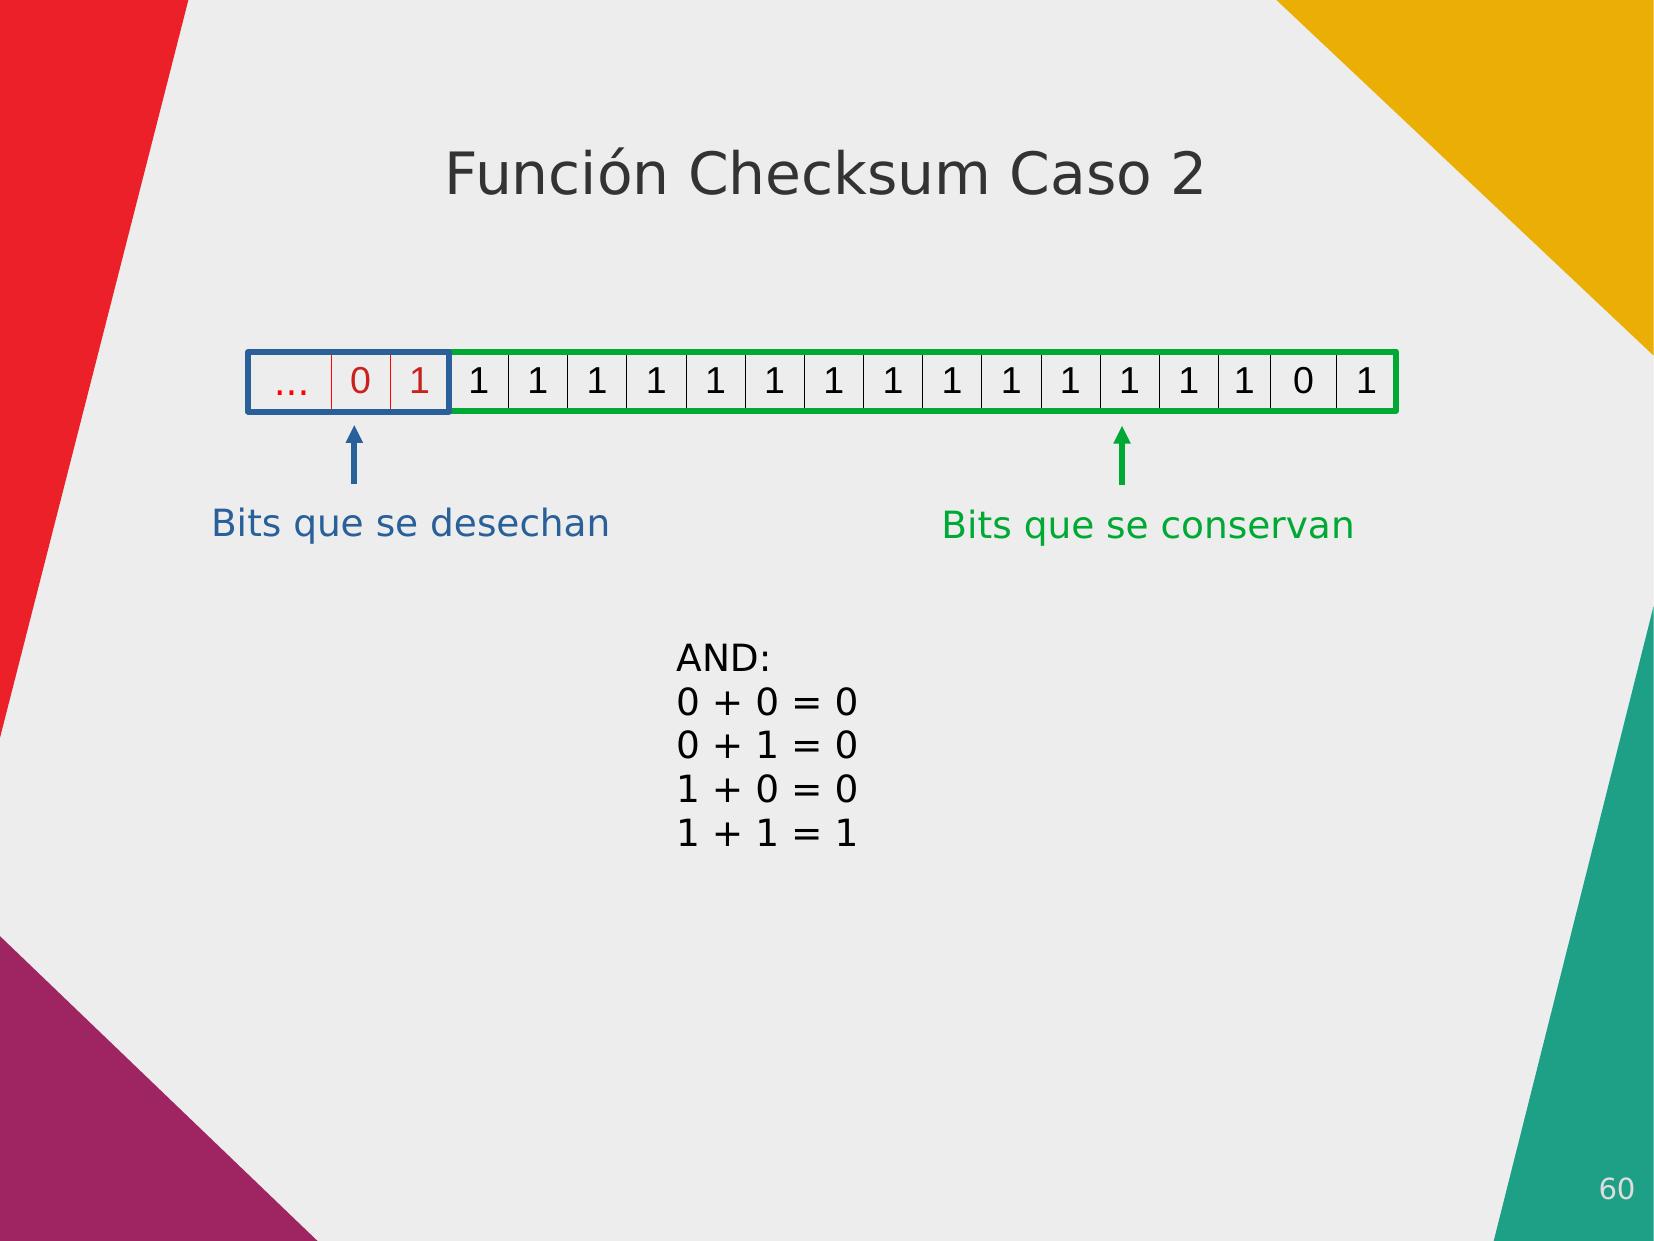

Función Checksum Caso 2
| 0 | 1 | 1 | 1 | 1 | 1 | 1 | 1 | 1 | 1 | 1 | 1 | 1 | 1 | 1 | 1 | 0 | 1 |
| --- | --- | --- | --- | --- | --- | --- | --- | --- | --- | --- | --- | --- | --- | --- | --- | --- | --- |
...
Bits que se desechan
Bits que se conservan
AND:
0 + 0 = 0
0 + 1 = 0
1 + 0 = 0
1 + 1 = 1
60